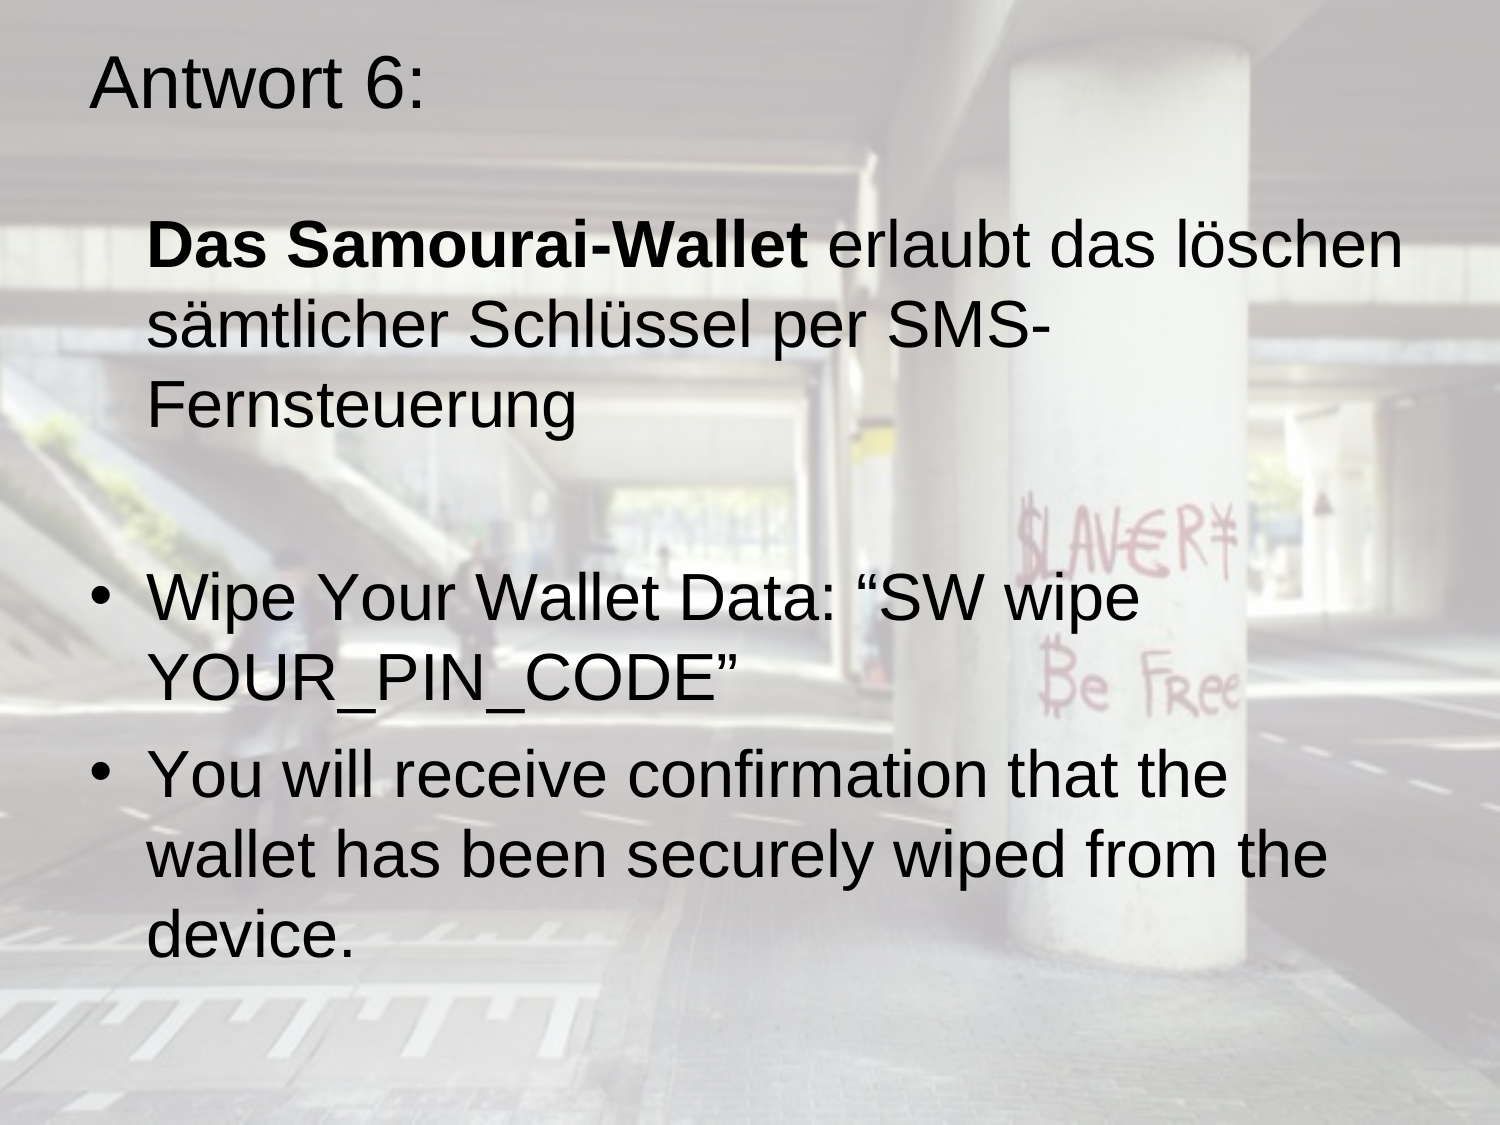

# Antwort 6:
Das Samourai-Wallet erlaubt das löschen sämtlicher Schlüssel per SMS- Fernsteuerung
Wipe Your Wallet Data: “SW wipe YOUR_PIN_CODE”
You will receive confirmation that the wallet has been securely wiped from the device.